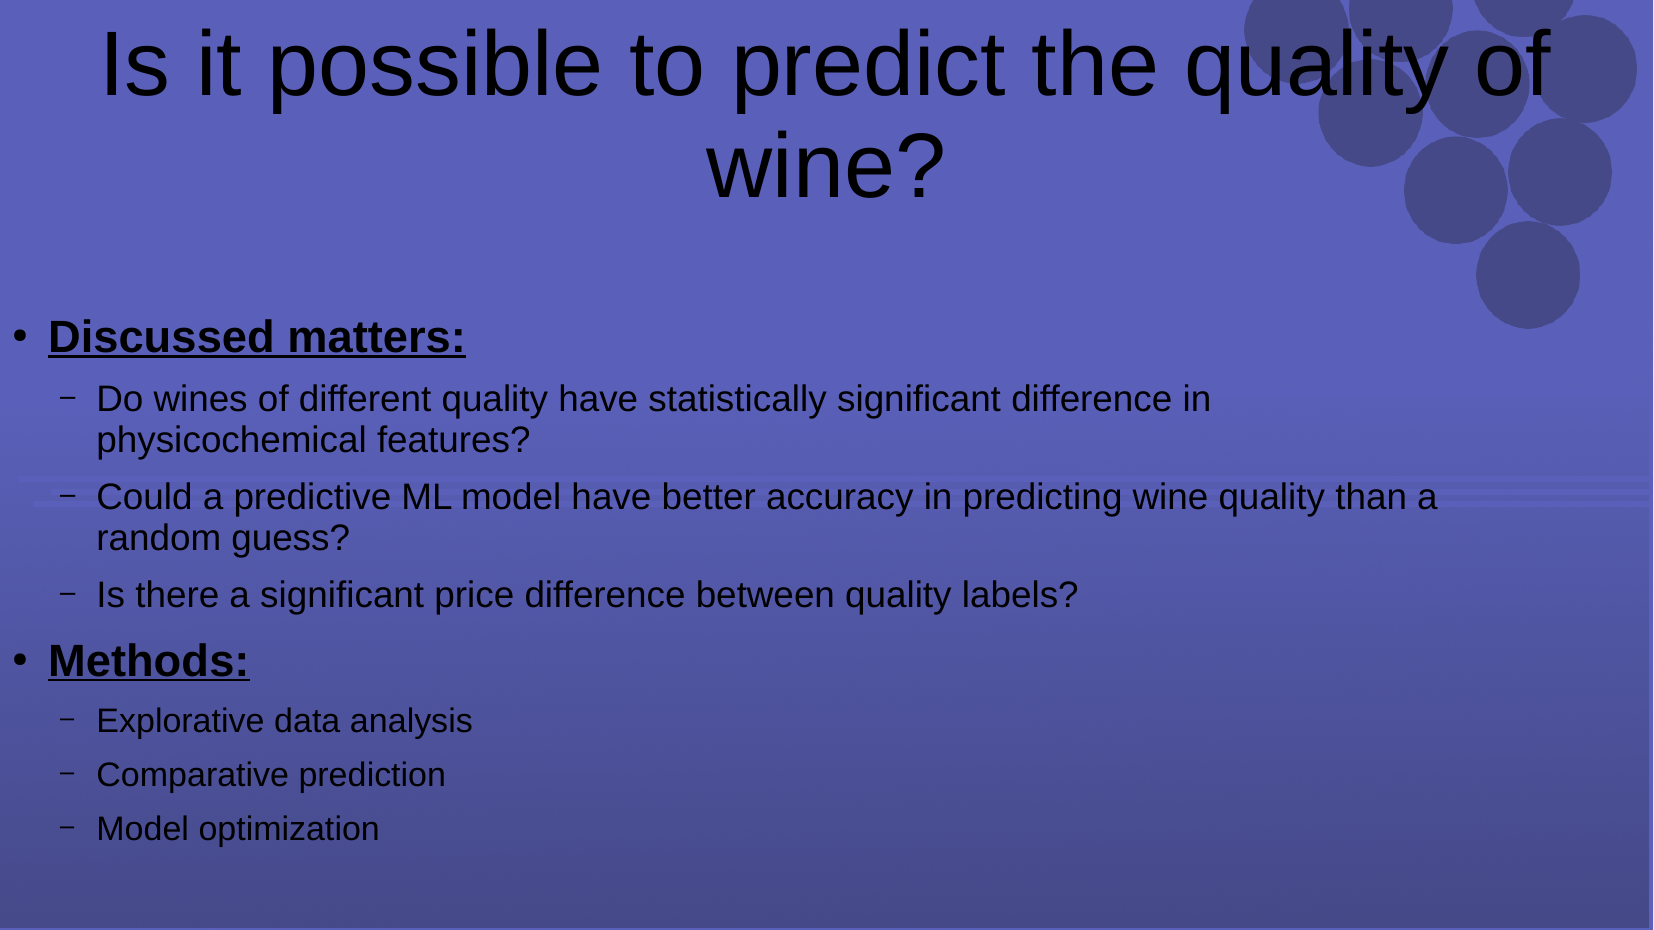

# Is it possible to predict the quality of wine?
Discussed matters:
Do wines of different quality have statistically significant difference in physicochemical features?
Could a predictive ML model have better accuracy in predicting wine quality than a random guess?
Is there a significant price difference between quality labels?
Methods:
Explorative data analysis
Comparative prediction
Model optimization